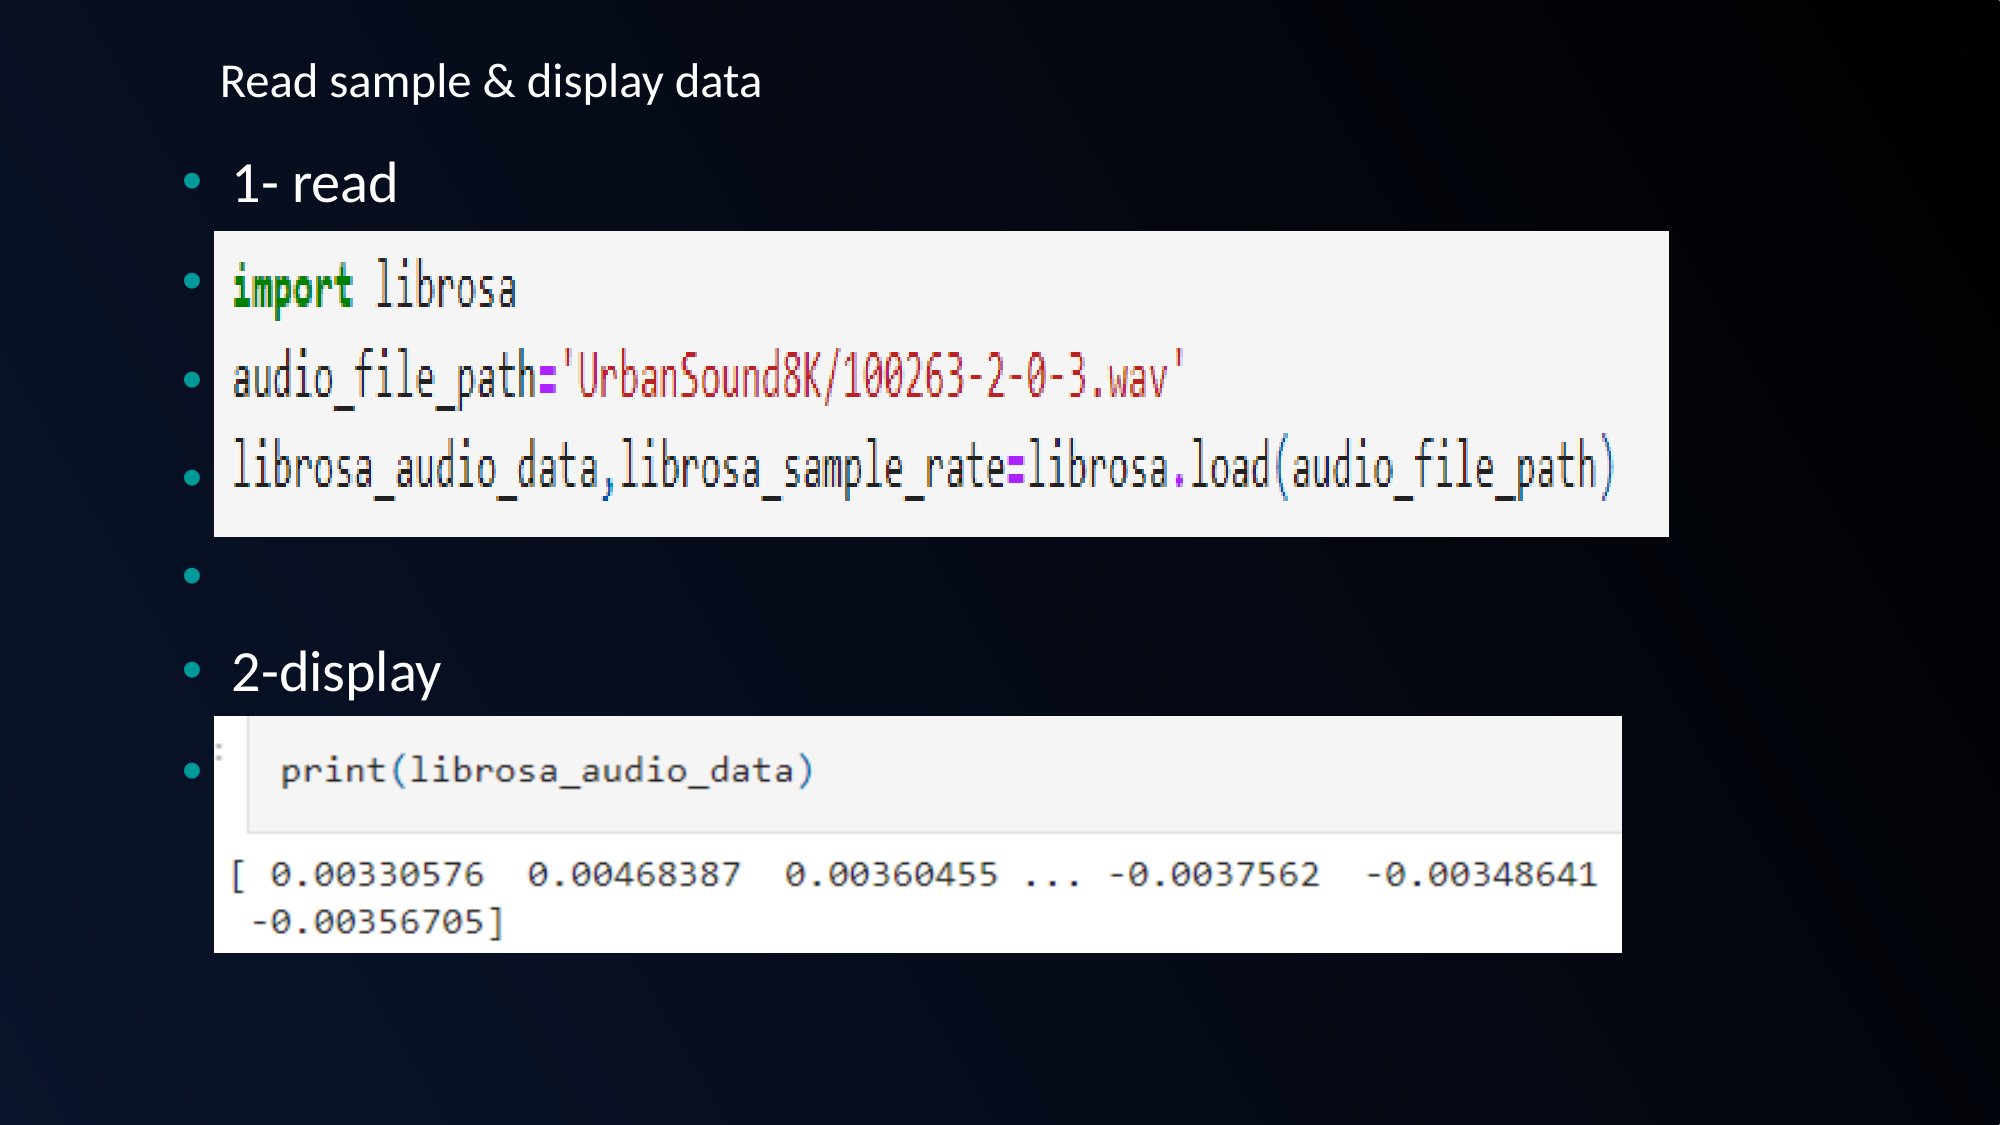

# Read sample & display data
1- read
2-display